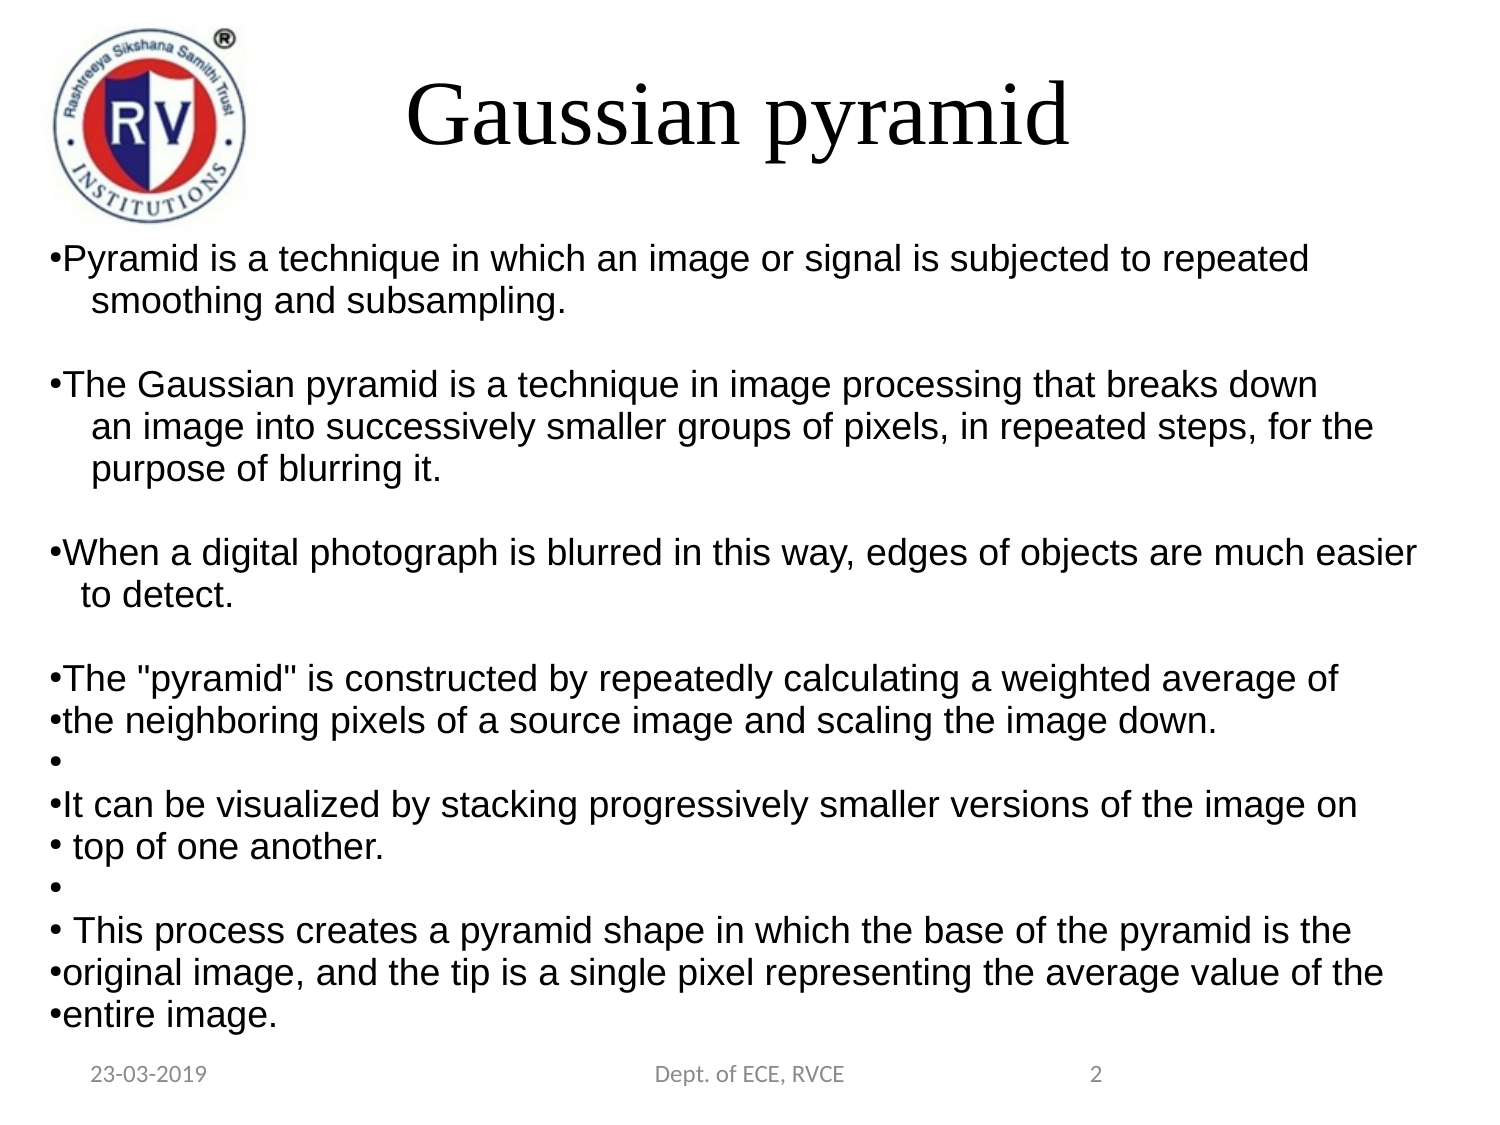

# Gaussian pyramid
Pyramid is a technique in which an image or signal is subjected to repeated
 smoothing and subsampling.
The Gaussian pyramid is a technique in image processing that breaks down
 an image into successively smaller groups of pixels, in repeated steps, for the
 purpose of blurring it.
When a digital photograph is blurred in this way, edges of objects are much easier
 to detect.
The "pyramid" is constructed by repeatedly calculating a weighted average of
the neighboring pixels of a source image and scaling the image down.
It can be visualized by stacking progressively smaller versions of the image on
 top of one another.
 This process creates a pyramid shape in which the base of the pyramid is the
original image, and the tip is a single pixel representing the average value of the
entire image.
23-03-2019
Dept. of ECE, RVCE